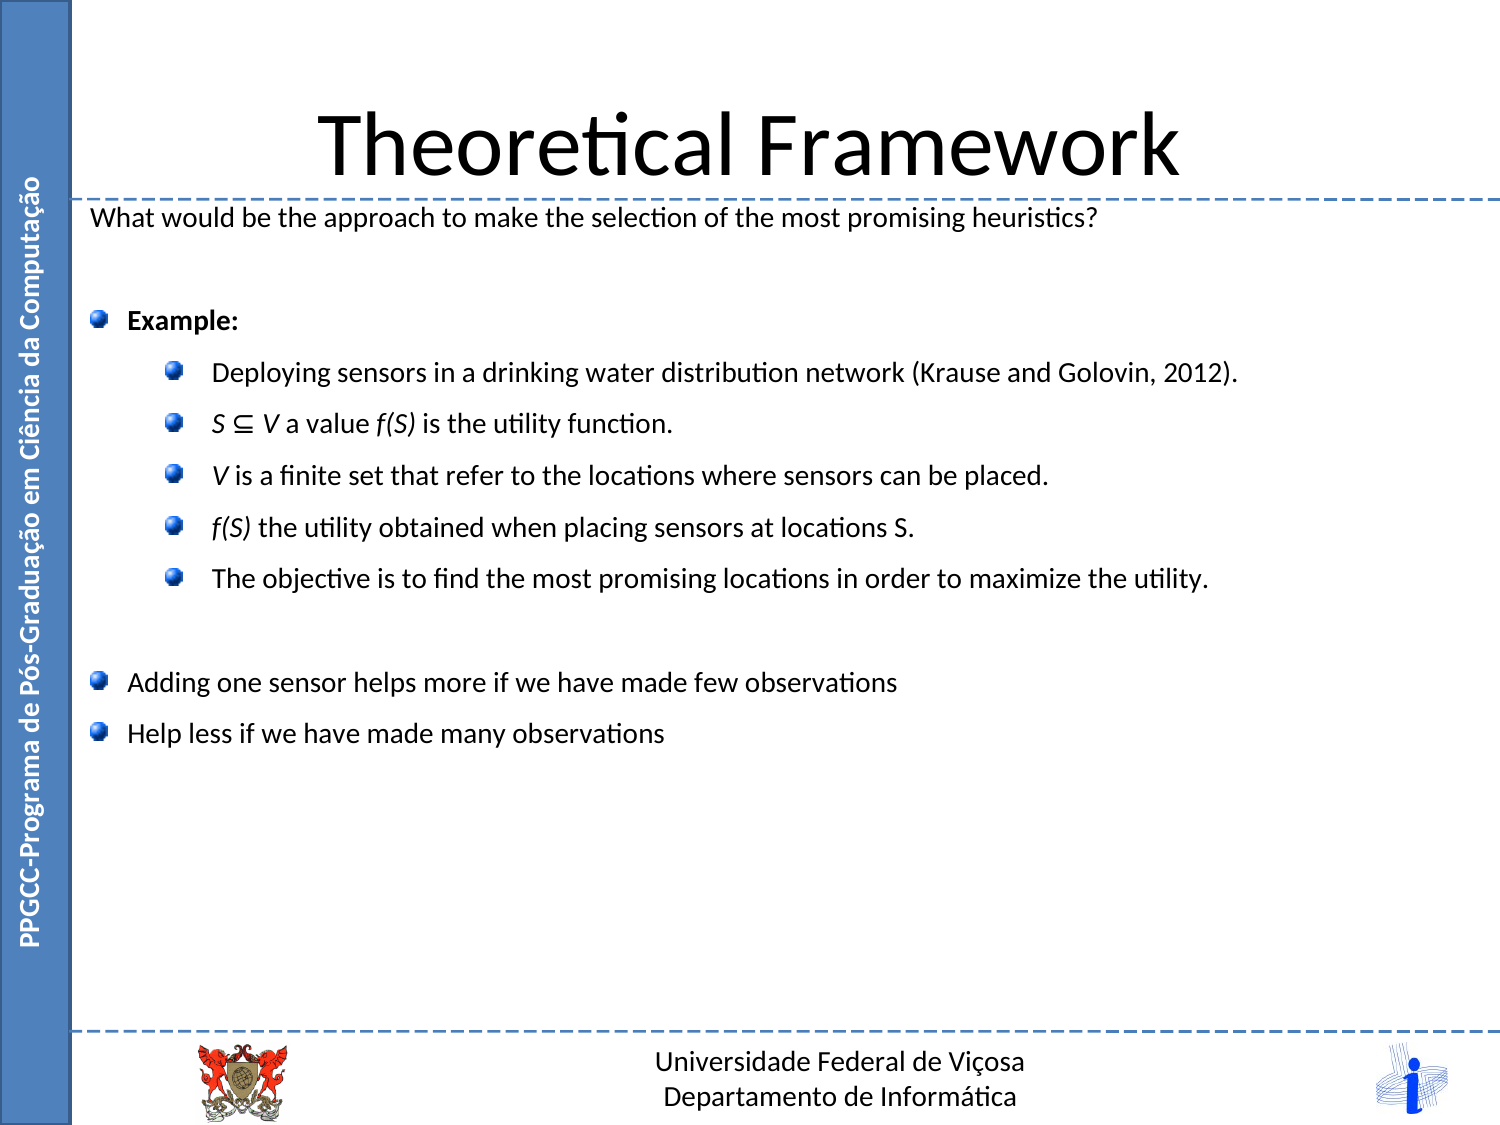

Theoretical Framework
What would be the approach to make the selection of the most promising heuristics?
 Example:
Deploying sensors in a drinking water distribution network (Krause and Golovin, 2012).
S ⊆ V a value f(S) is the utility function.
V is a finite set that refer to the locations where sensors can be placed.
f(S) the utility obtained when placing sensors at locations S.
The objective is to find the most promising locations in order to maximize the utility.
 Adding one sensor helps more if we have made few observations
 Help less if we have made many observations
PPGCC-Programa de Pós-Graduação em Ciência da Computação
Universidade Federal de Viçosa
Departamento de Informática